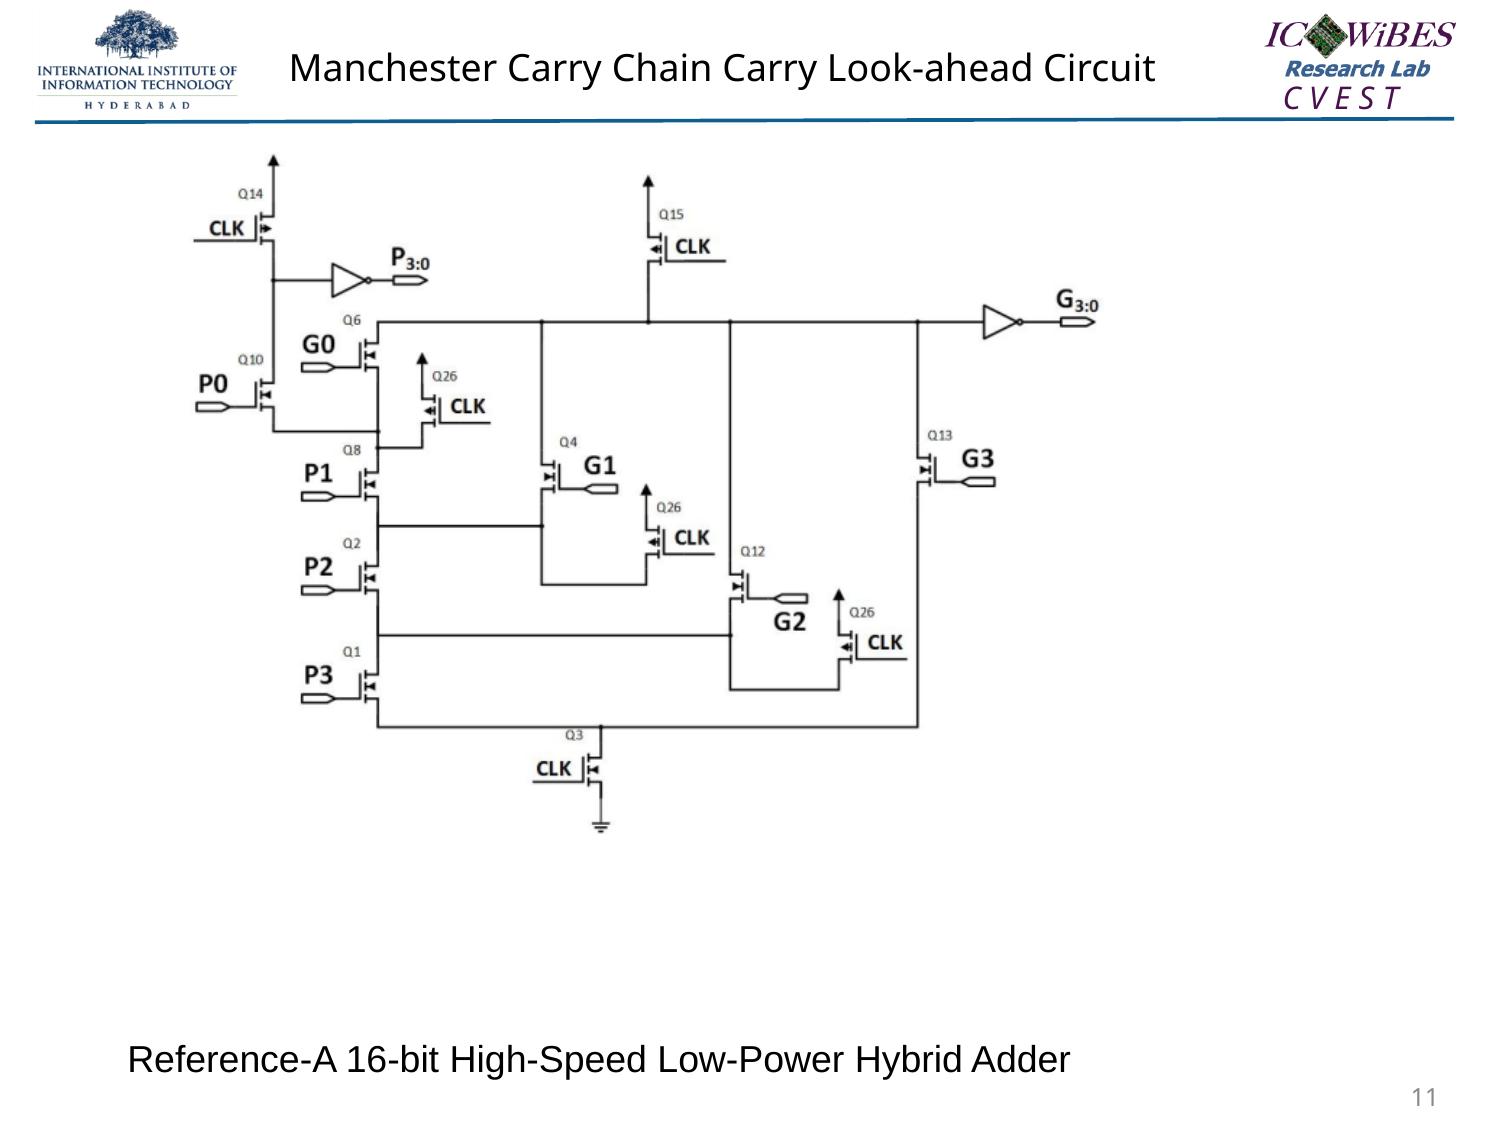

# Manchester Carry Chain Carry Look-ahead Circuit
Reference-A 16-bit High-Speed Low-Power Hybrid Adder